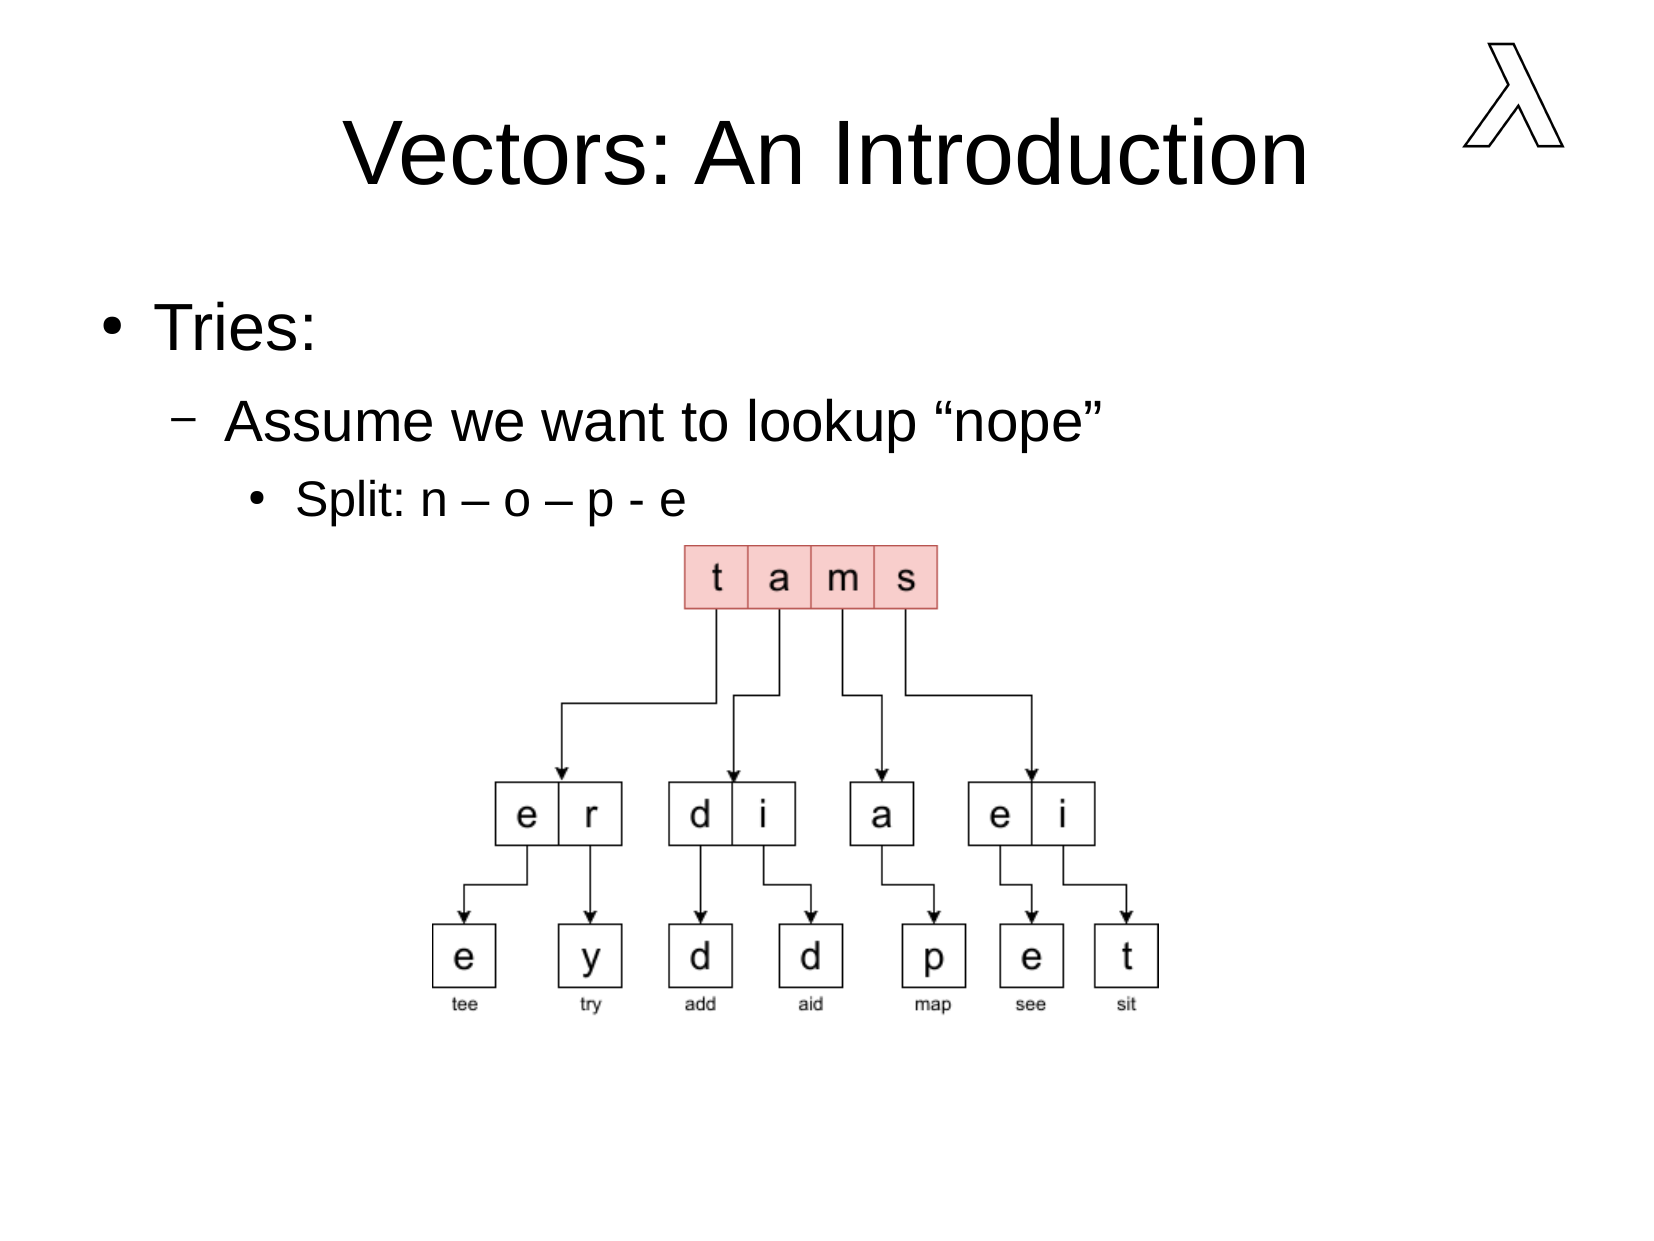

# Vectors: An Introduction
Tries:
Assume we want to lookup “nope”
Split: n – o – p - e